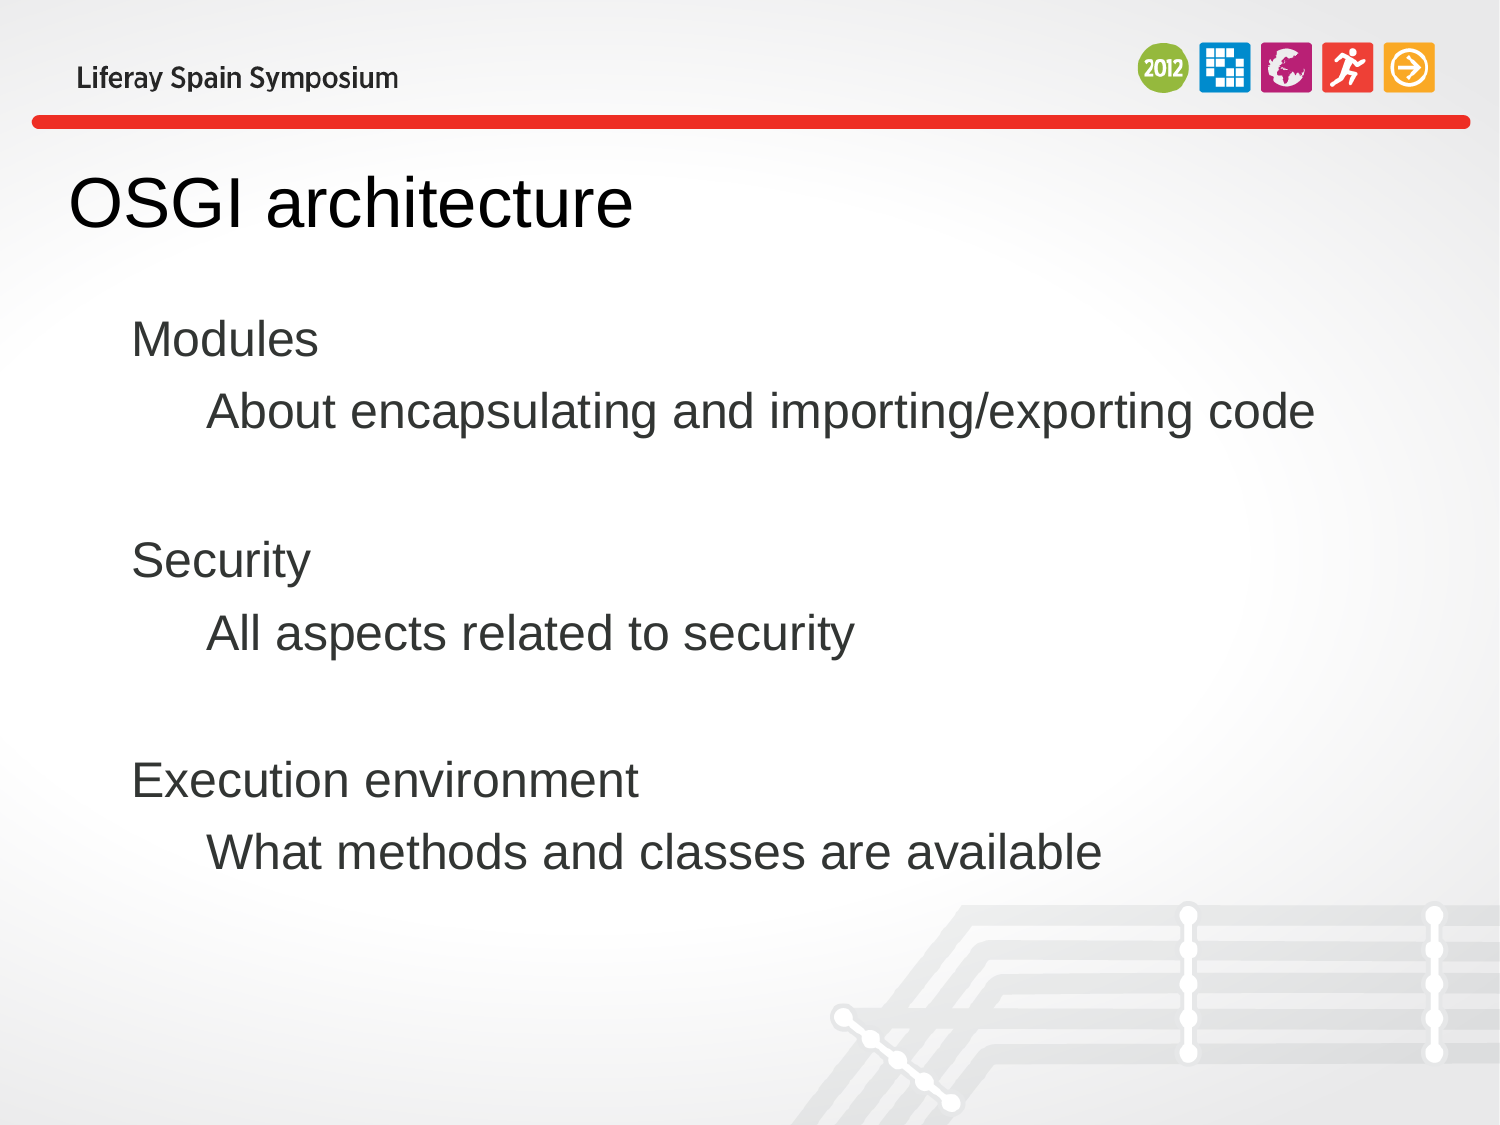

# OSGI architecture
Modules
About encapsulating and importing/exporting code
Security
All aspects related to security
Execution environment
What methods and classes are available